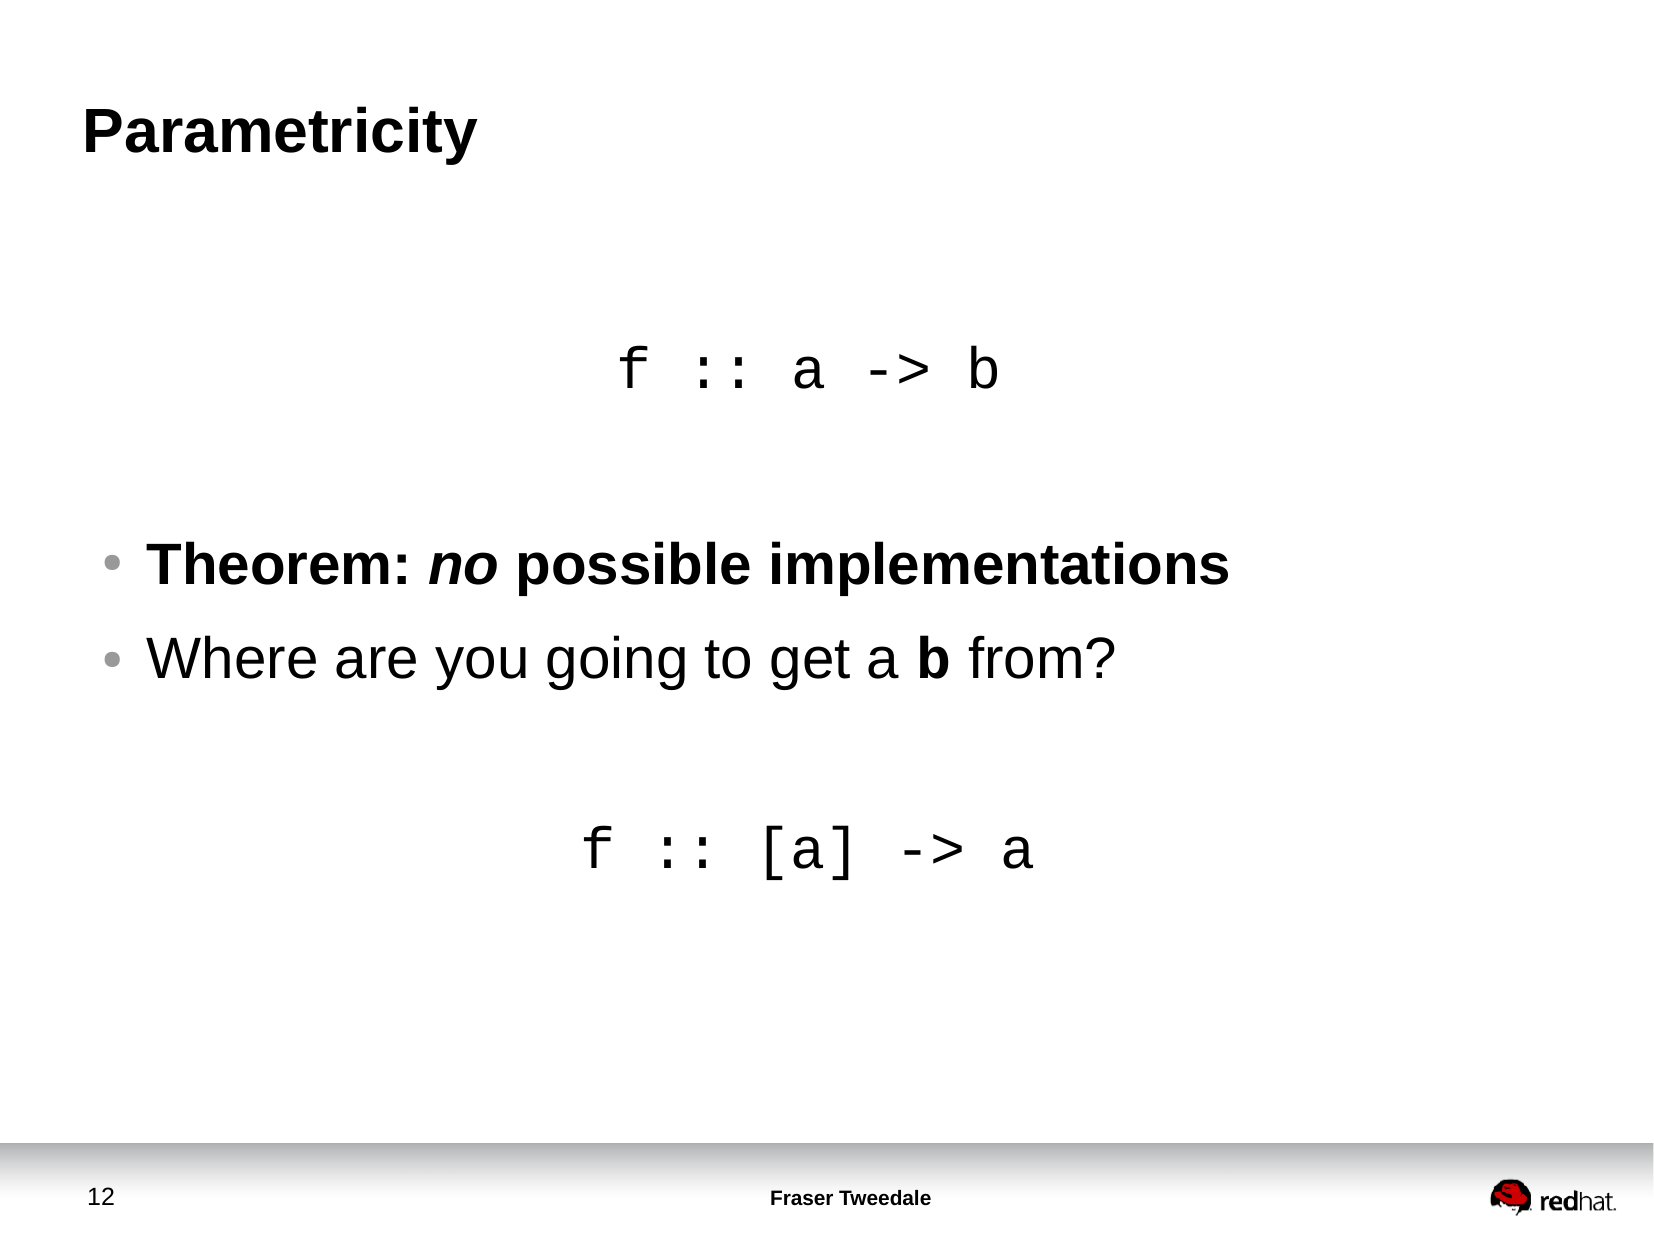

# Parametricity
f :: a -> b
Theorem: no possible implementations
Where are you going to get a b from?
f :: [a] -> a